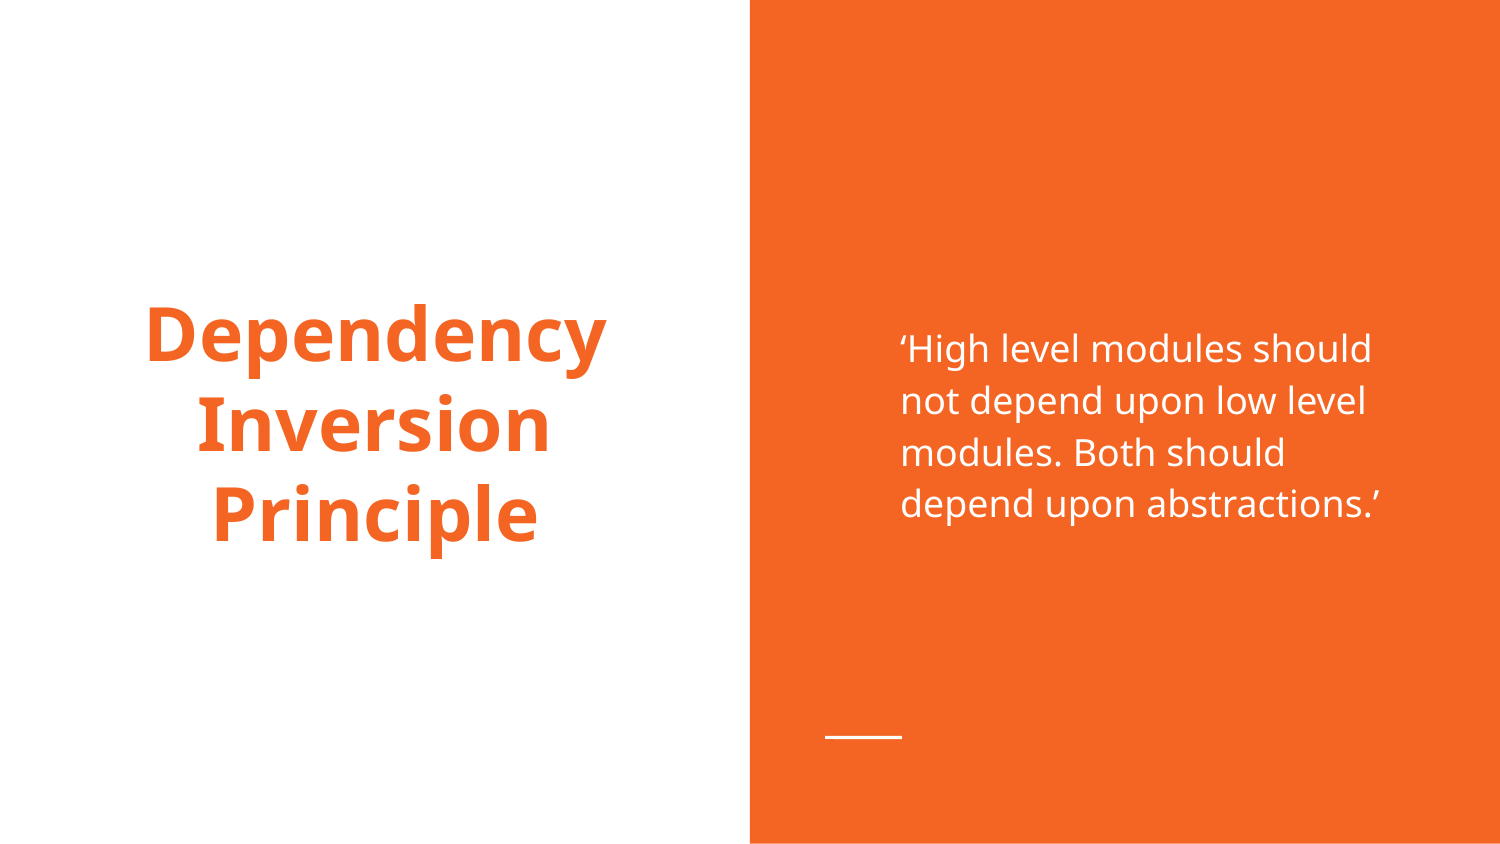

‘High level modules should not depend upon low level modules. Both should depend upon abstractions.’
# Dependency Inversion Principle